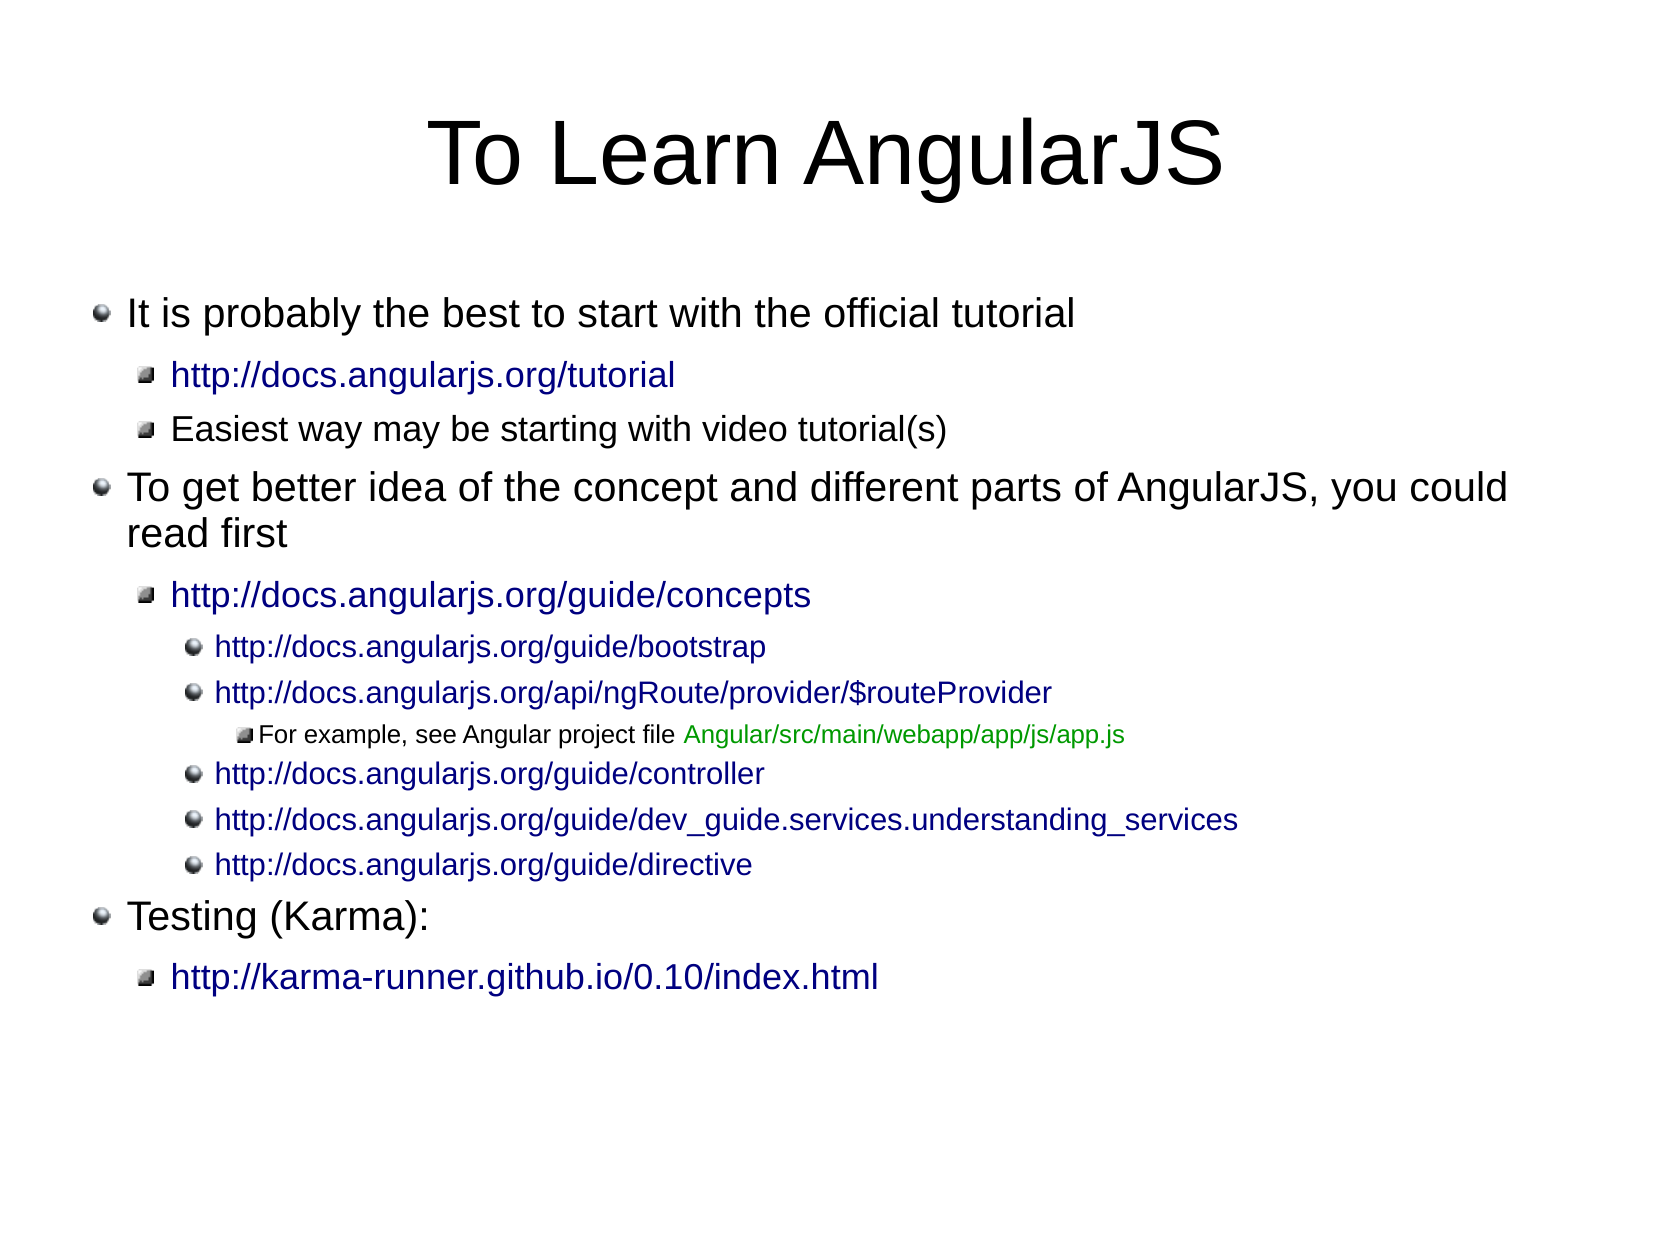

# To Learn AngularJS
It is probably the best to start with the official tutorial
http://docs.angularjs.org/tutorial
Easiest way may be starting with video tutorial(s)
To get better idea of the concept and different parts of AngularJS, you could read first
http://docs.angularjs.org/guide/concepts
http://docs.angularjs.org/guide/bootstrap
http://docs.angularjs.org/api/ngRoute/provider/$routeProvider
For example, see Angular project file Angular/src/main/webapp/app/js/app.js
http://docs.angularjs.org/guide/controller
http://docs.angularjs.org/guide/dev_guide.services.understanding_services
http://docs.angularjs.org/guide/directive
Testing (Karma):
http://karma-runner.github.io/0.10/index.html